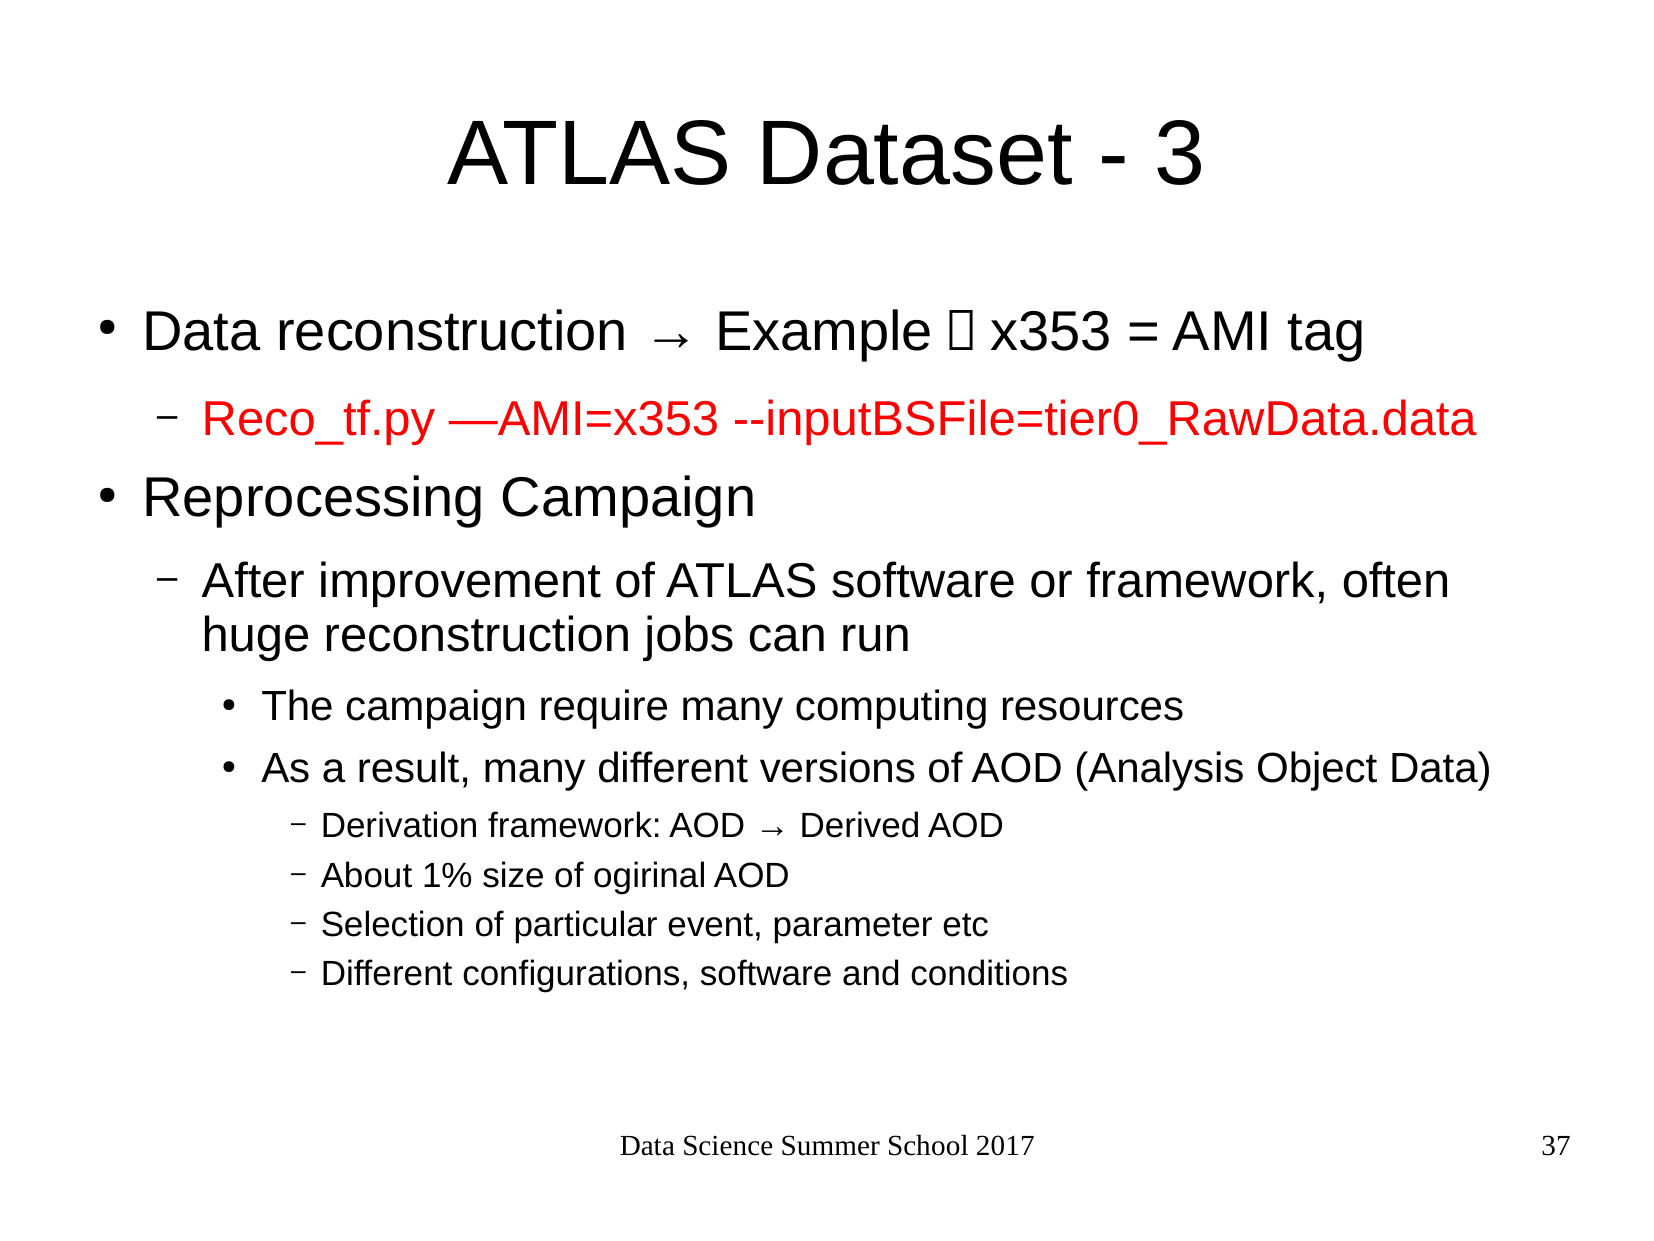

# ATLAS Dataset - 3
Data reconstruction → Example：x353 = AMI tag
Reco_tf.py —AMI=x353 --inputBSFile=tier0_RawData.data
Reprocessing Campaign
After improvement of ATLAS software or framework, often huge reconstruction jobs can run
The campaign require many computing resources
As a result, many different versions of AOD (Analysis Object Data)
Derivation framework: AOD → Derived AOD
About 1% size of ogirinal AOD
Selection of particular event, parameter etc
Different configurations, software and conditions
Data Science Summer School 2017
37